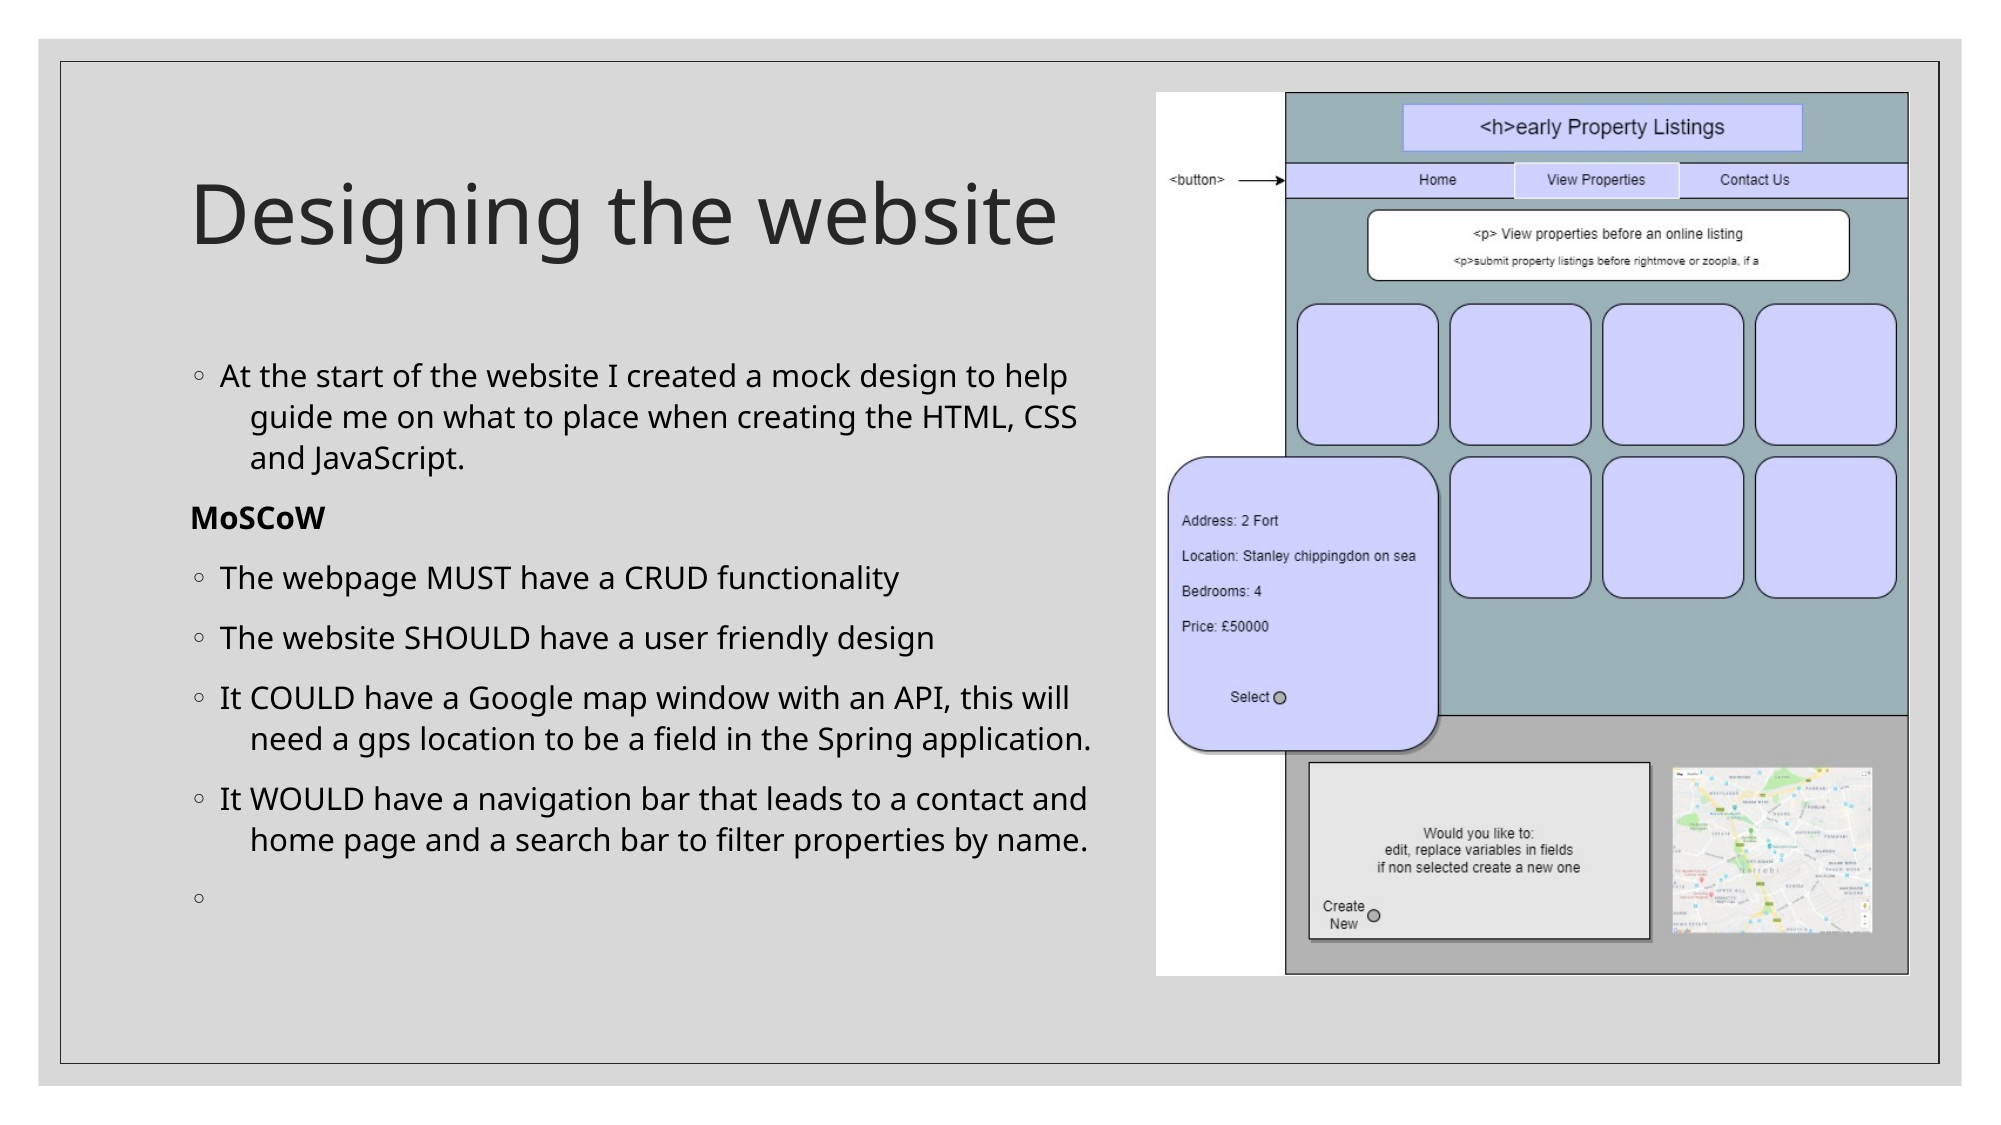

# Designing the website
At the start of the website I created a mock design to help guide me on what to place when creating the HTML, CSS and JavaScript.
MoSCoW
The webpage MUST have a CRUD functionality
The website SHOULD have a user friendly design
It COULD have a Google map window with an API, this will need a gps location to be a field in the Spring application.
It WOULD have a navigation bar that leads to a contact and home page and a search bar to filter properties by name.